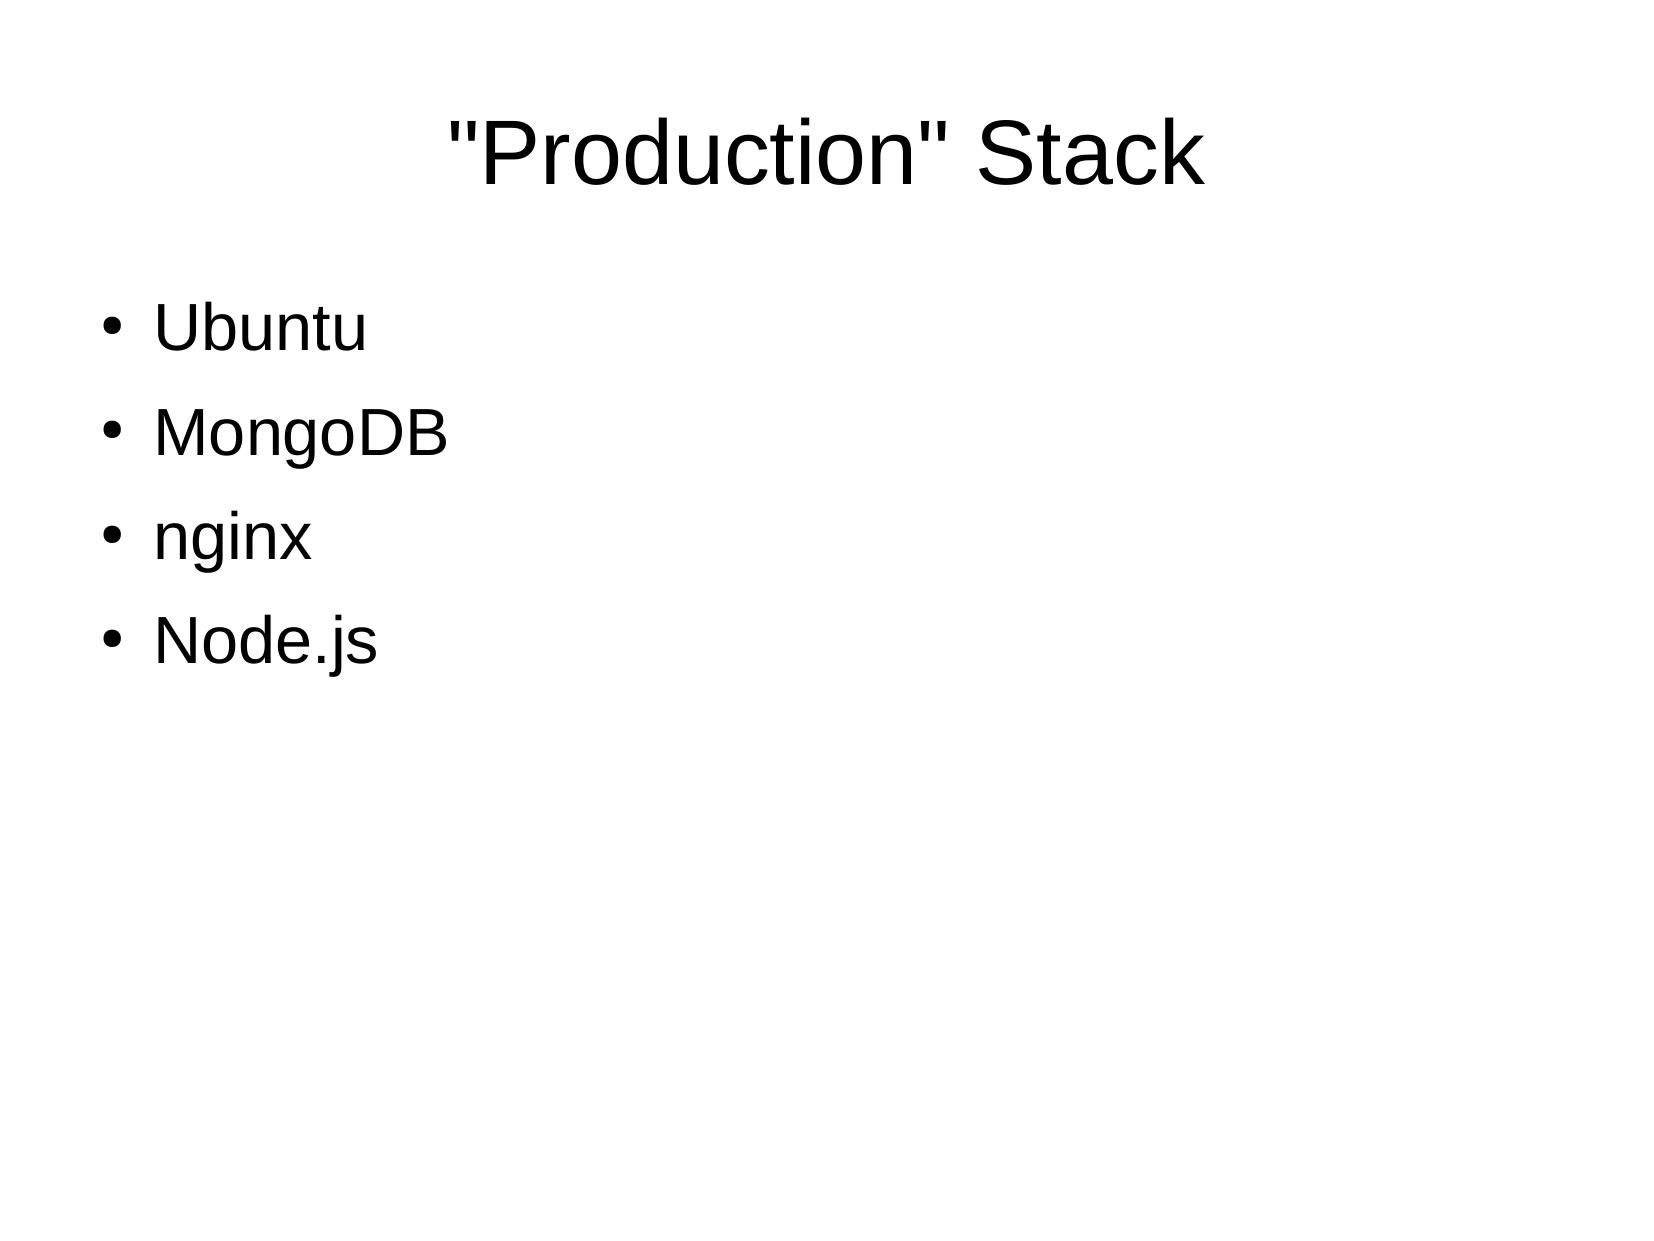

# "Production" Stack
Ubuntu
MongoDB
nginx
Node.js